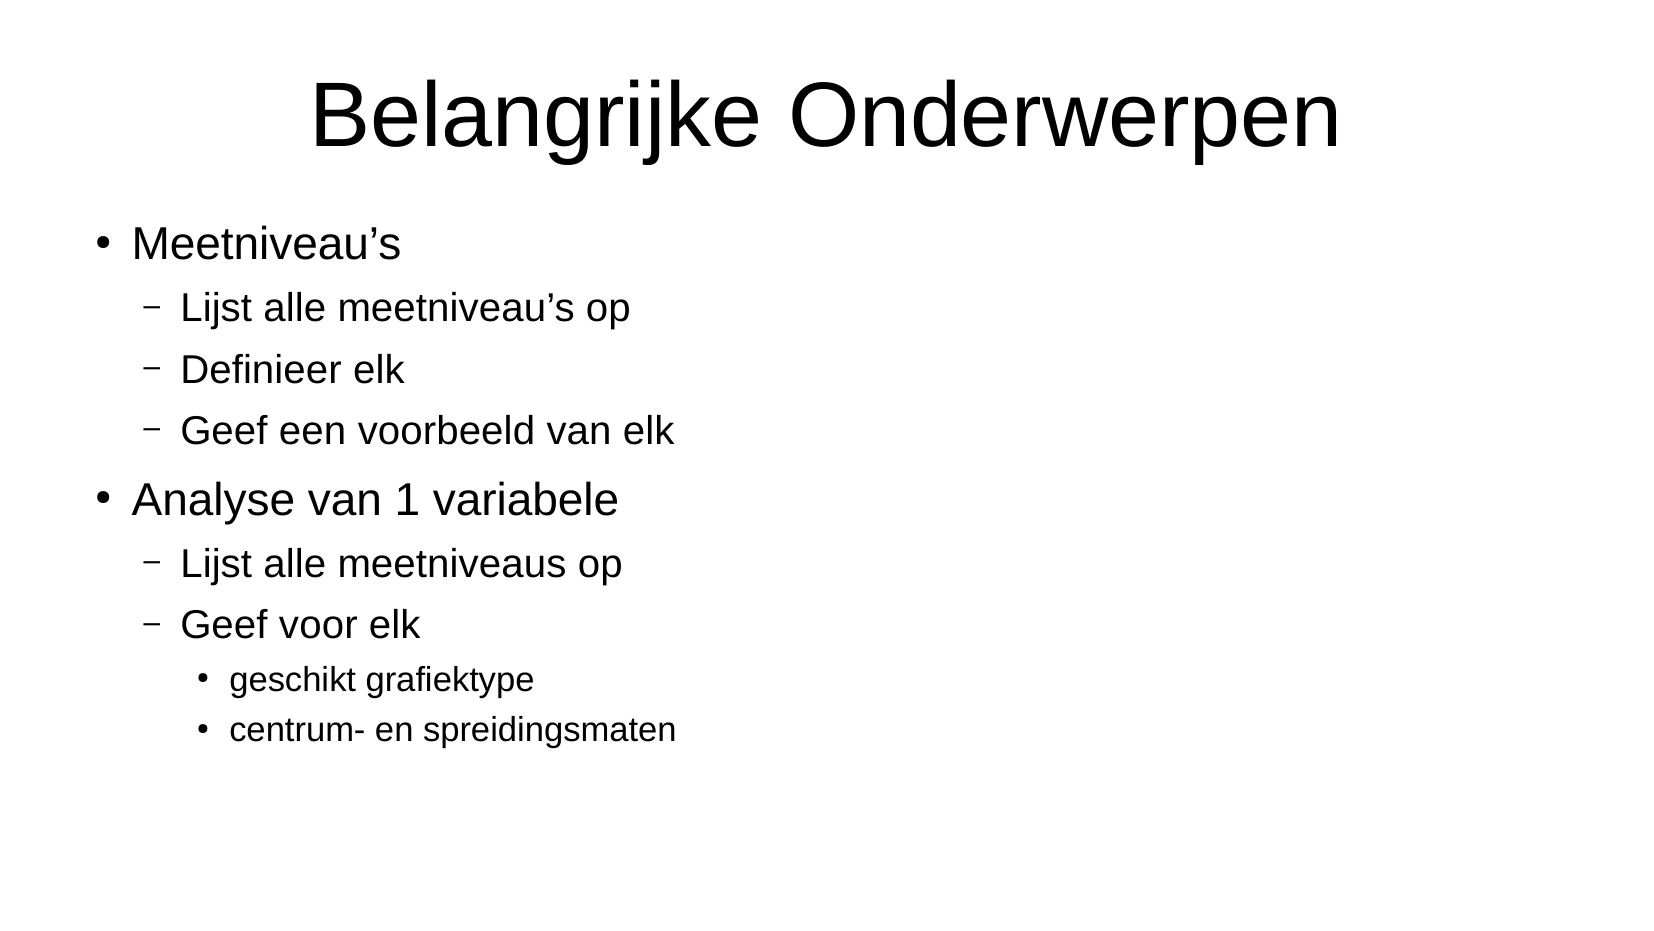

# Belangrijke Onderwerpen
Meetniveau’s
Lijst alle meetniveau’s op
Definieer elk
Geef een voorbeeld van elk
Analyse van 1 variabele
Lijst alle meetniveaus op
Geef voor elk
geschikt grafiektype
centrum- en spreidingsmaten